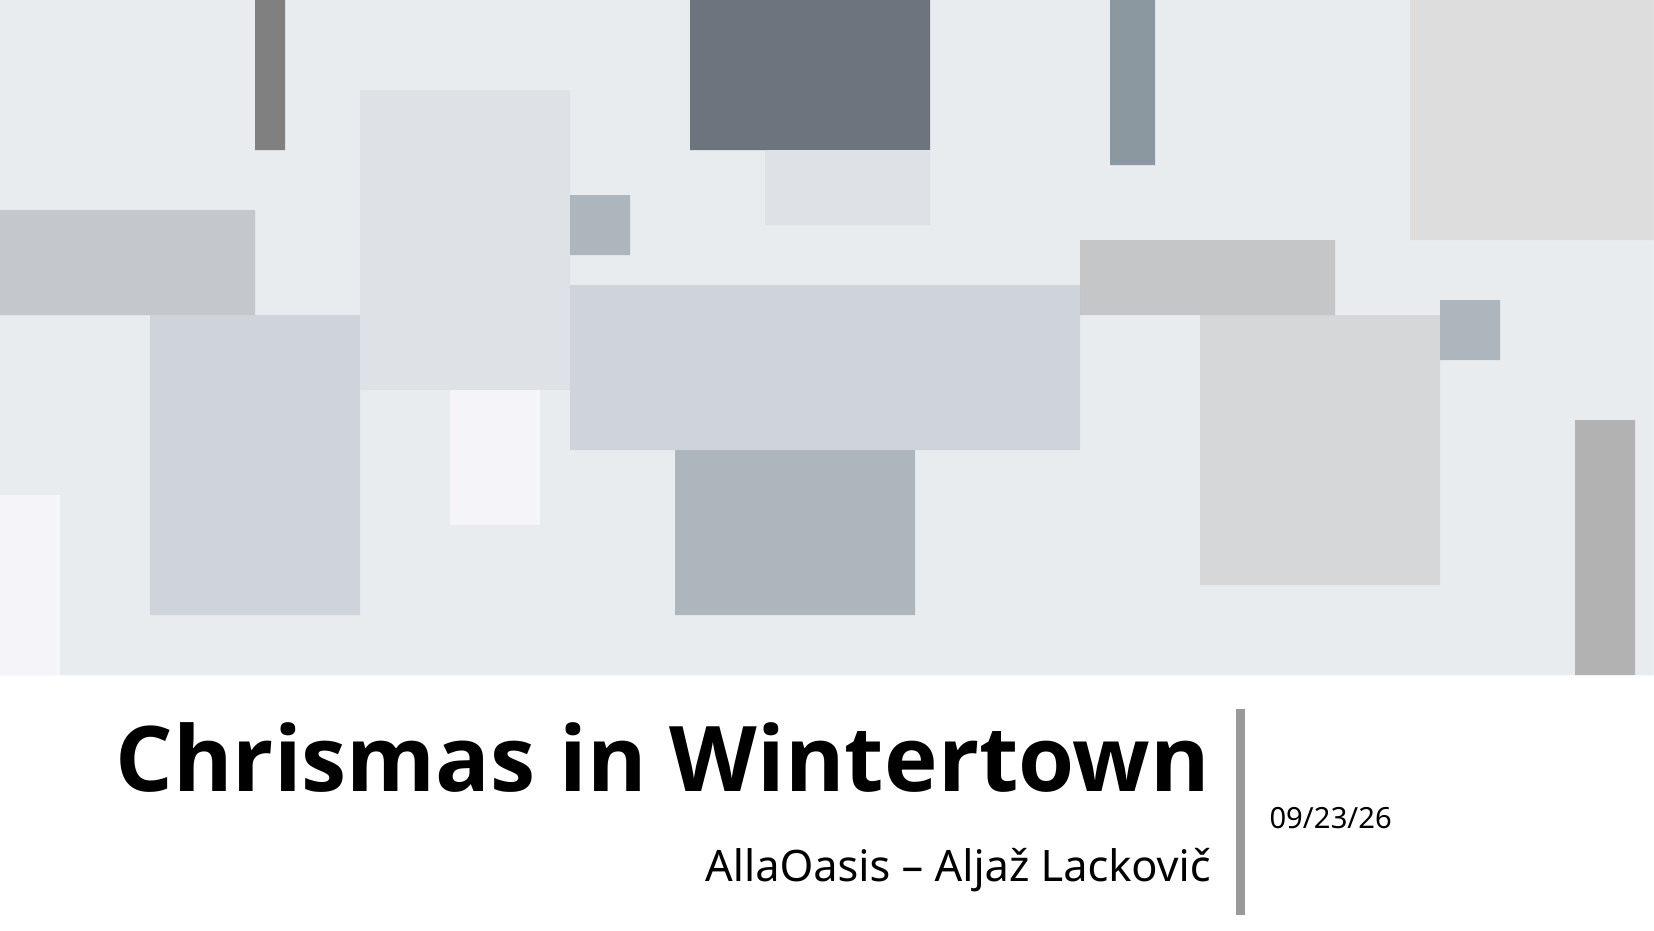

# Chrismas in Wintertown
AllaOasis – Aljaž Lackovič